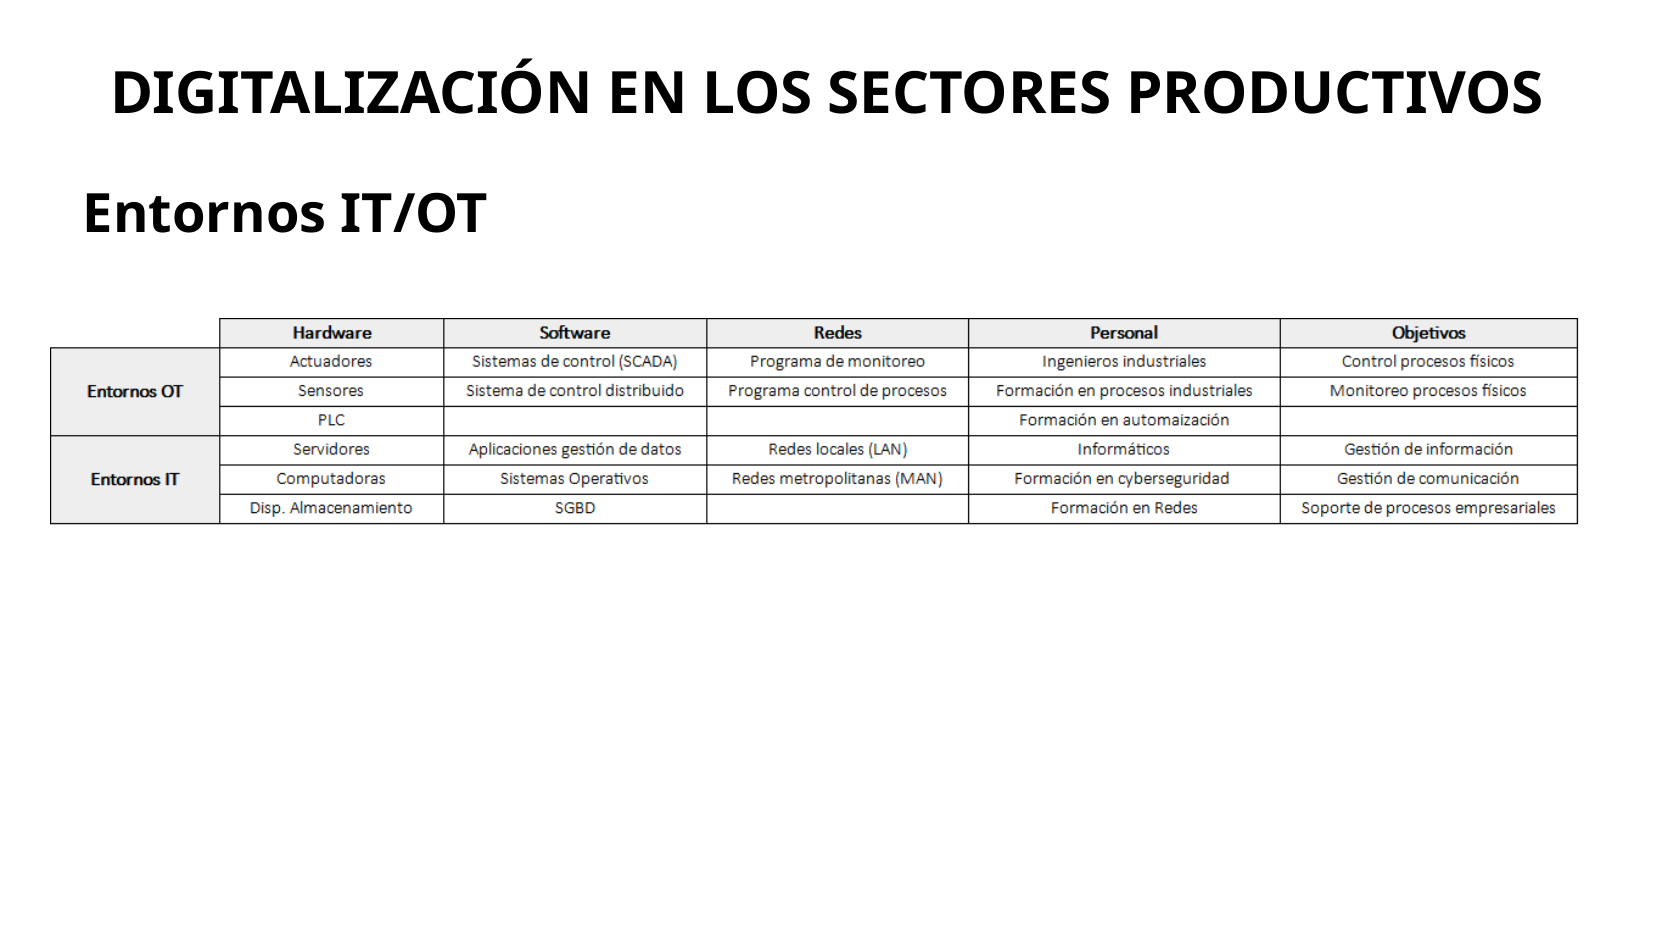

# DIGITALIZACIÓN EN LOS SECTORES PRODUCTIVOS
Entornos IT/OT